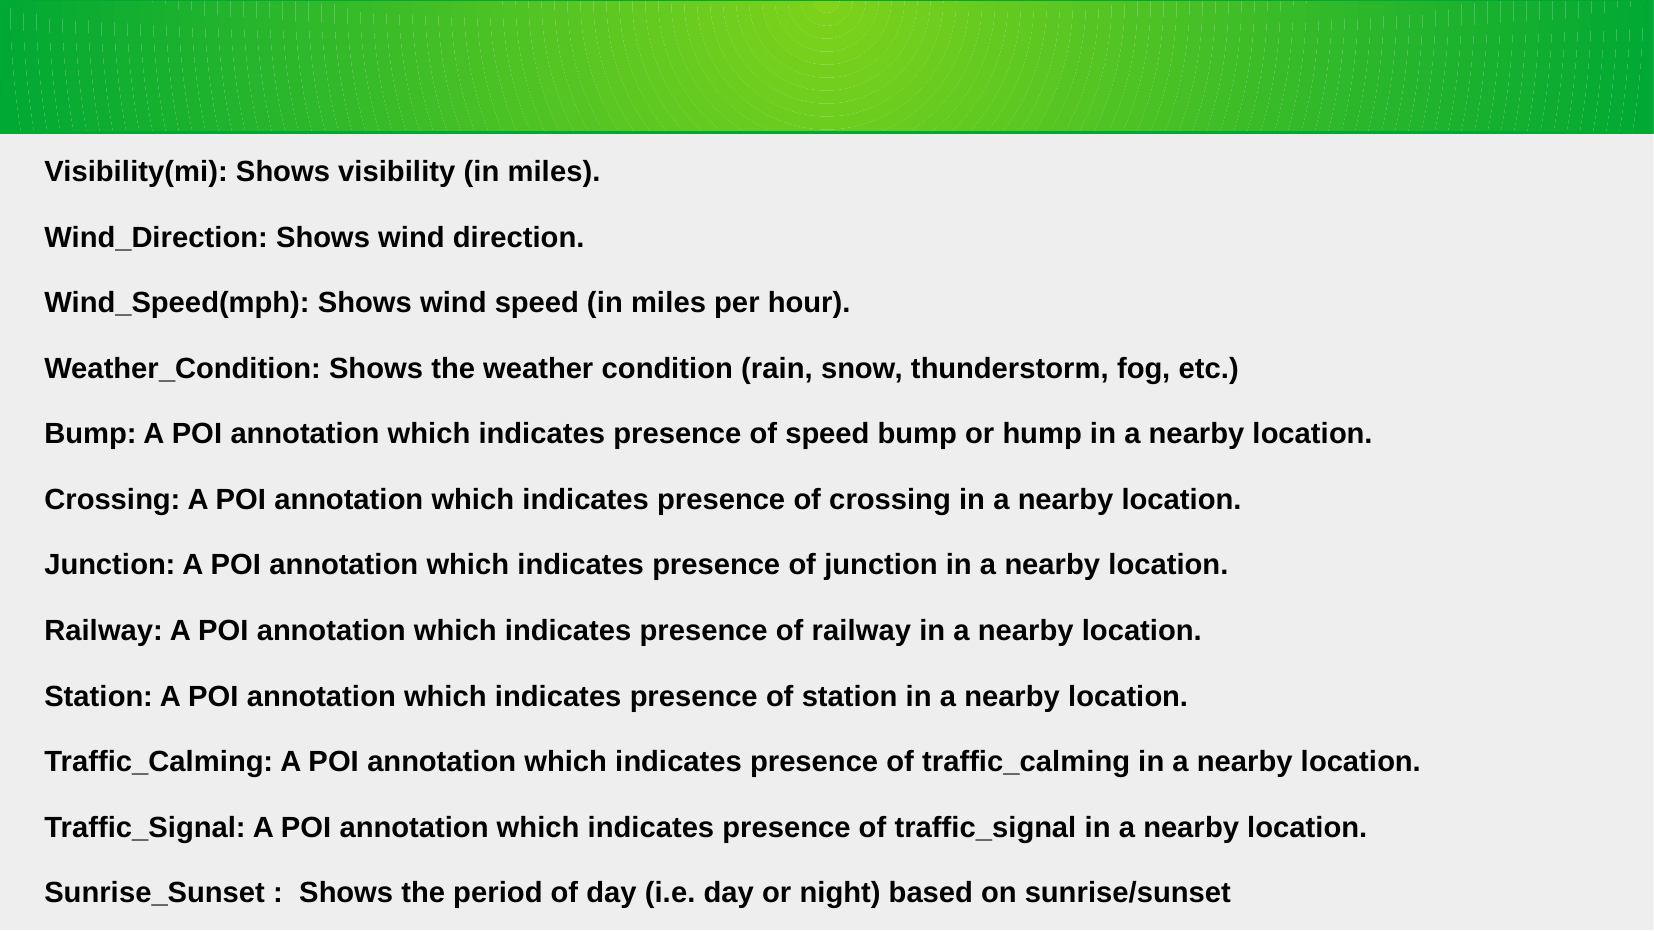

Visibility(mi): Shows visibility (in miles).
Wind_Direction: Shows wind direction.
Wind_Speed(mph): Shows wind speed (in miles per hour).
Weather_Condition: Shows the weather condition (rain, snow, thunderstorm, fog, etc.)
Bump: A POI annotation which indicates presence of speed bump or hump in a nearby location.
Crossing: A POI annotation which indicates presence of crossing in a nearby location.
Junction: A POI annotation which indicates presence of junction in a nearby location.
Railway: A POI annotation which indicates presence of railway in a nearby location.
Station: A POI annotation which indicates presence of station in a nearby location.
Traffic_Calming: A POI annotation which indicates presence of traffic_calming in a nearby location.
Traffic_Signal: A POI annotation which indicates presence of traffic_signal in a nearby location.
Sunrise_Sunset : Shows the period of day (i.e. day or night) based on sunrise/sunset